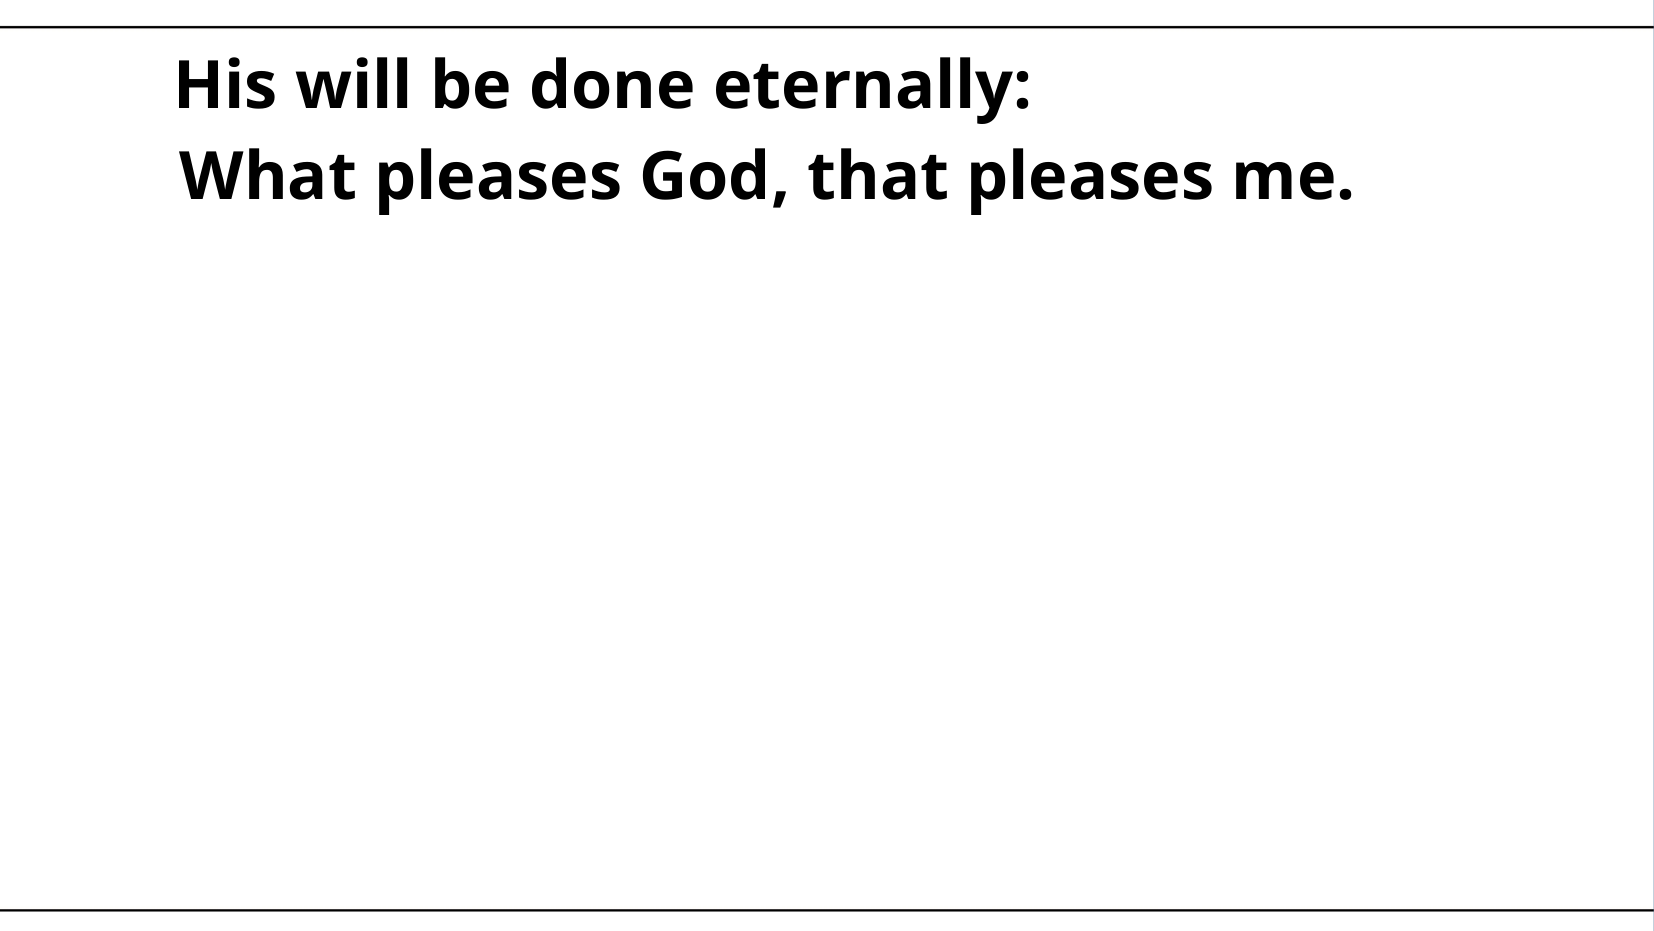

His will be done eternally:
What pleases God, that pleases me.